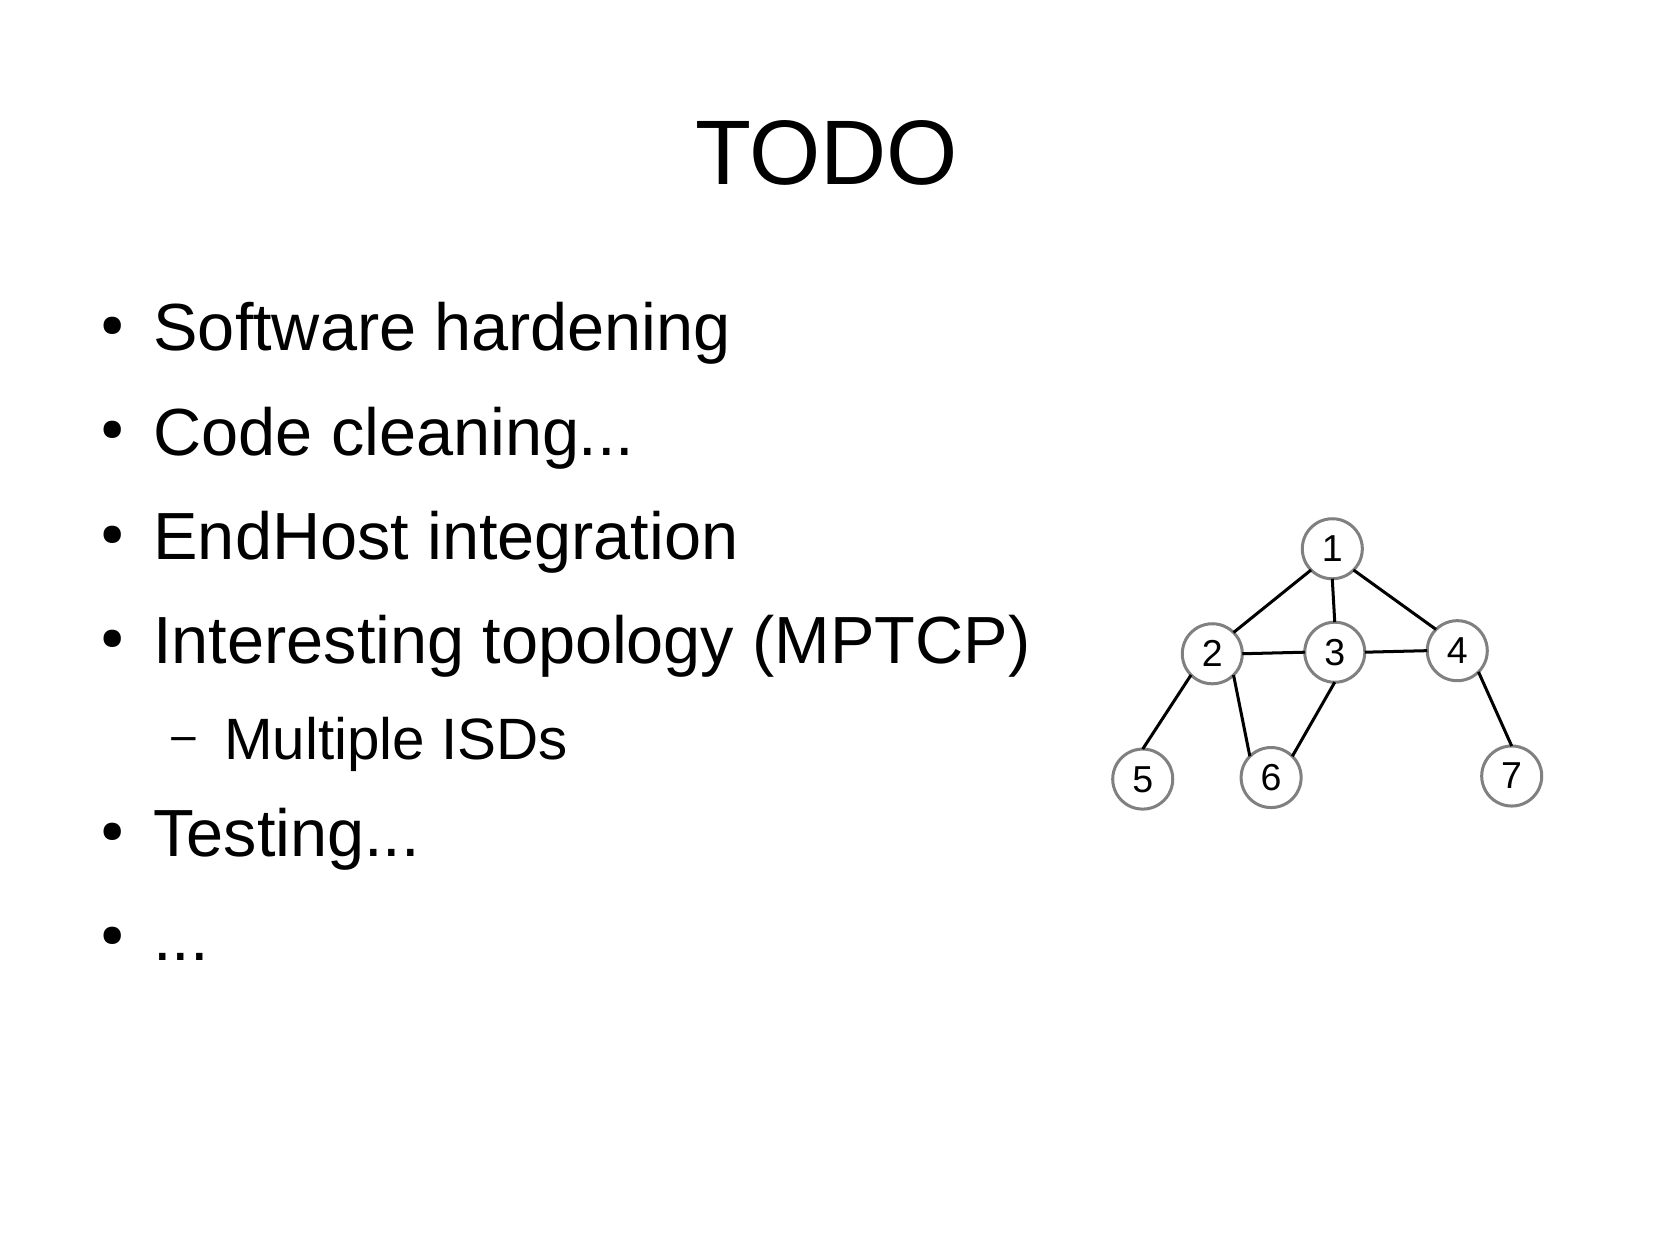

# TODO
Software hardening
Code cleaning...
EndHost integration
Interesting topology (MPTCP)
Multiple ISDs
Testing...
...
1
4
3
2
7
6
5